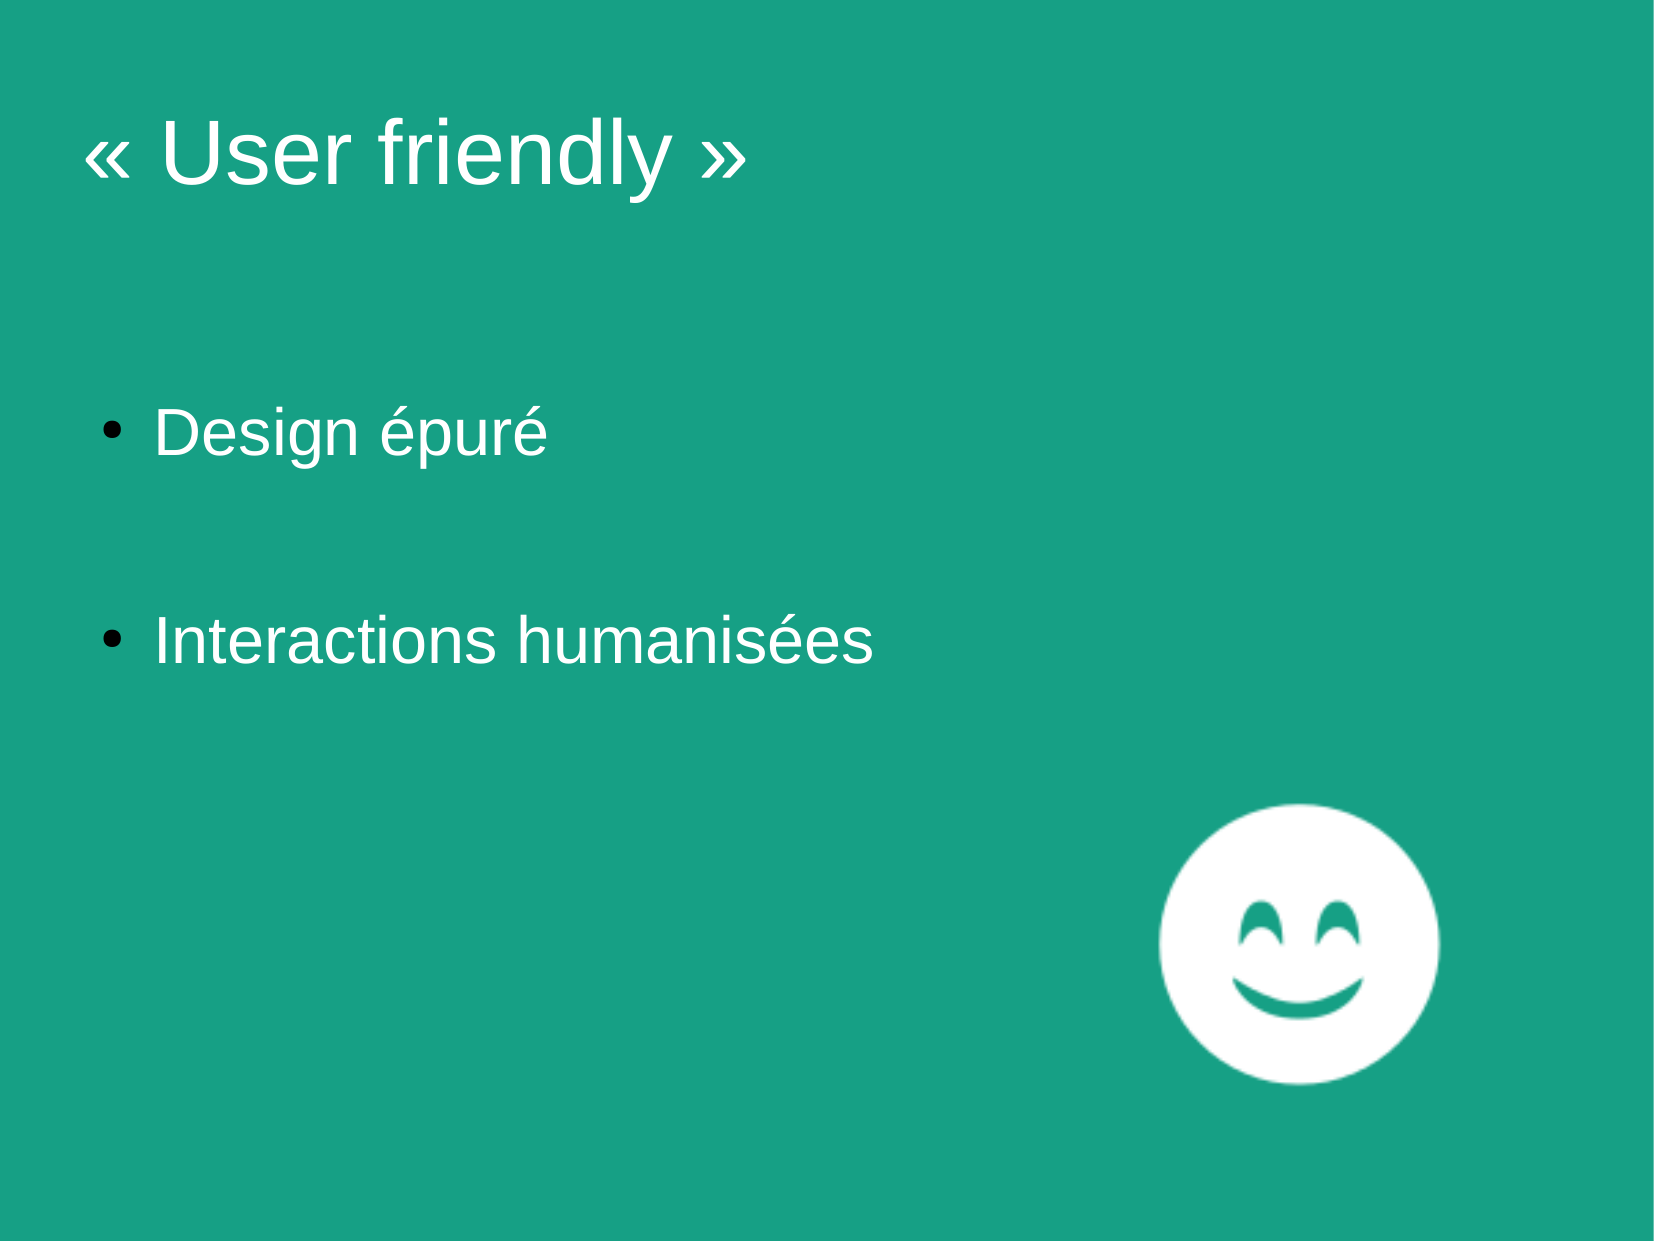

# « User friendly »
Design épuré
Interactions humanisées